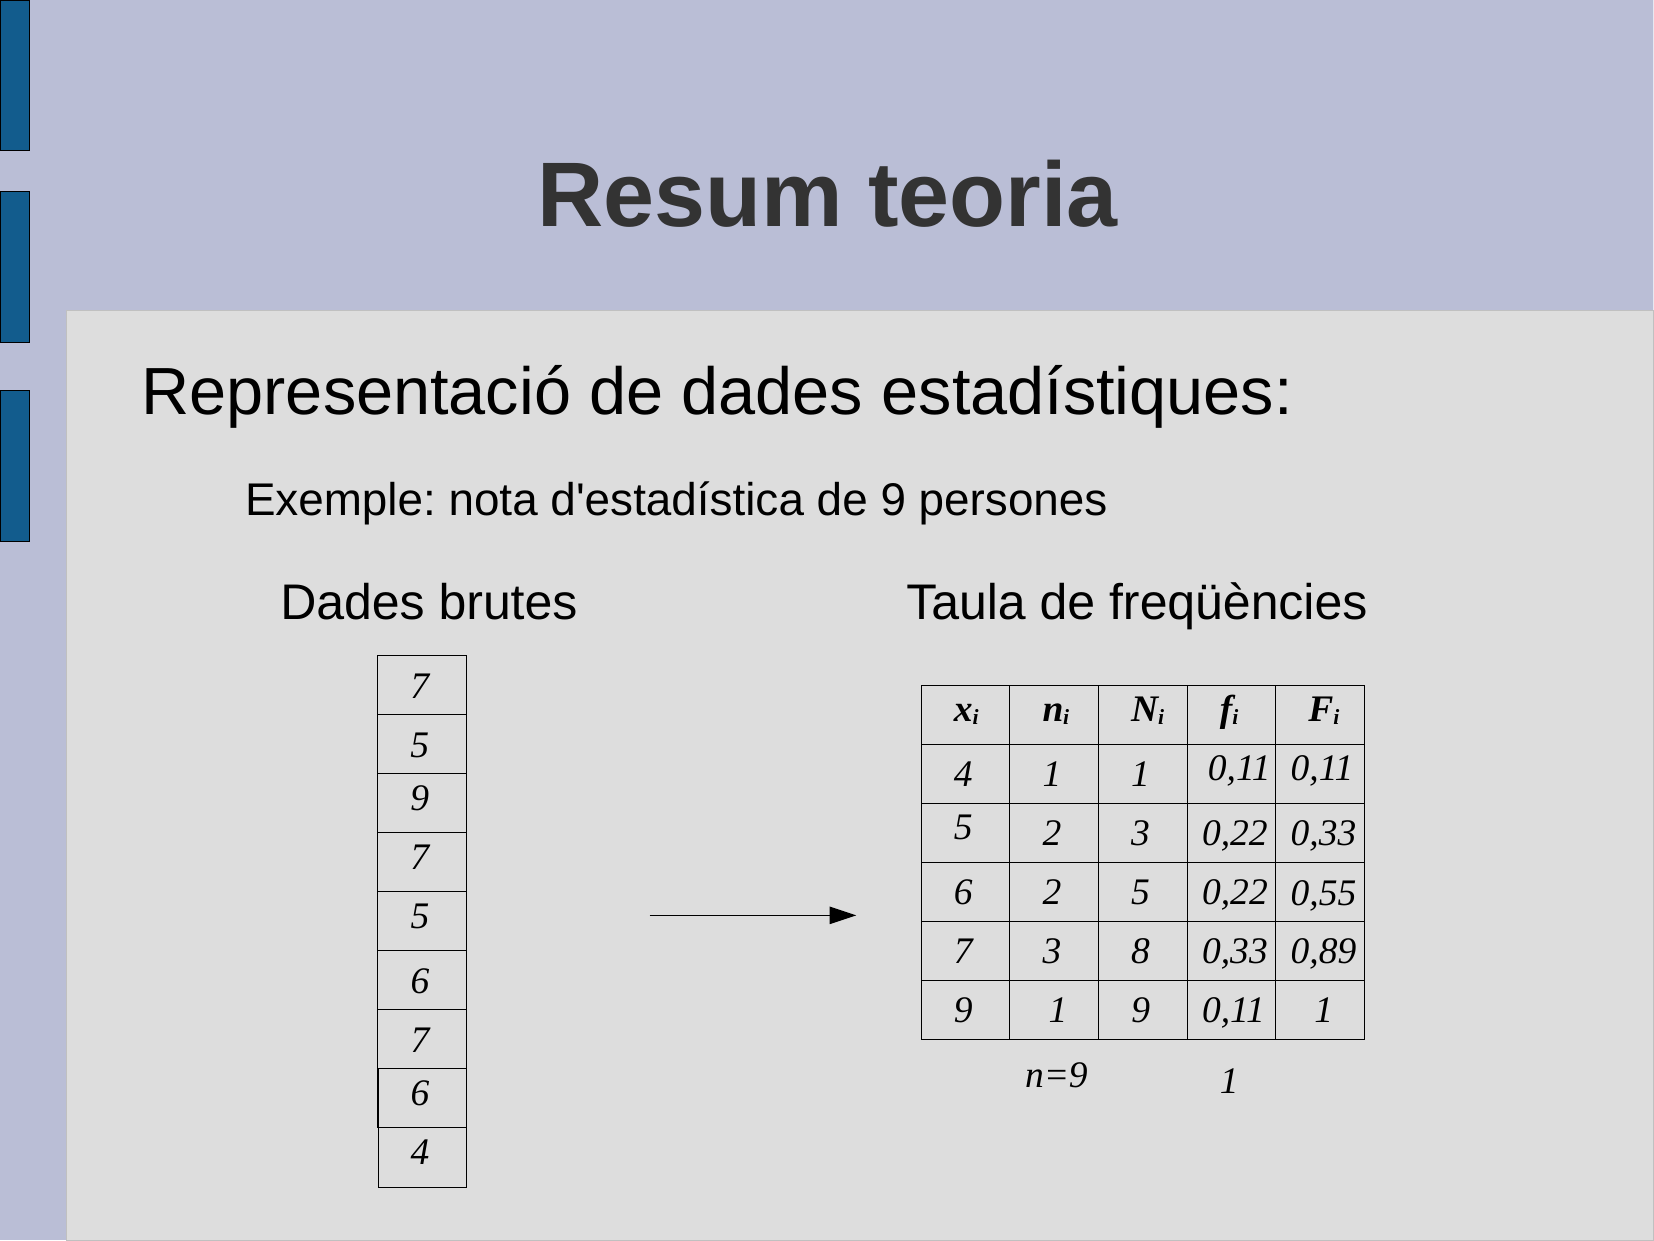

# Resum teoria
Representació de dades estadístiques:
Exemple: nota d'estadística de 9 persones
Dades brutes
Taula de freqüències
7
xi
ni
Ni
fi
Fi
5
0,11
0,11
1
1
4
9
5
2
3
0,22
0,33
7
6
2
5
0,22
0,55
5
7
3
8
0,33
0,89
6
9
1
9
0,11
1
7
n=9
1
6
4